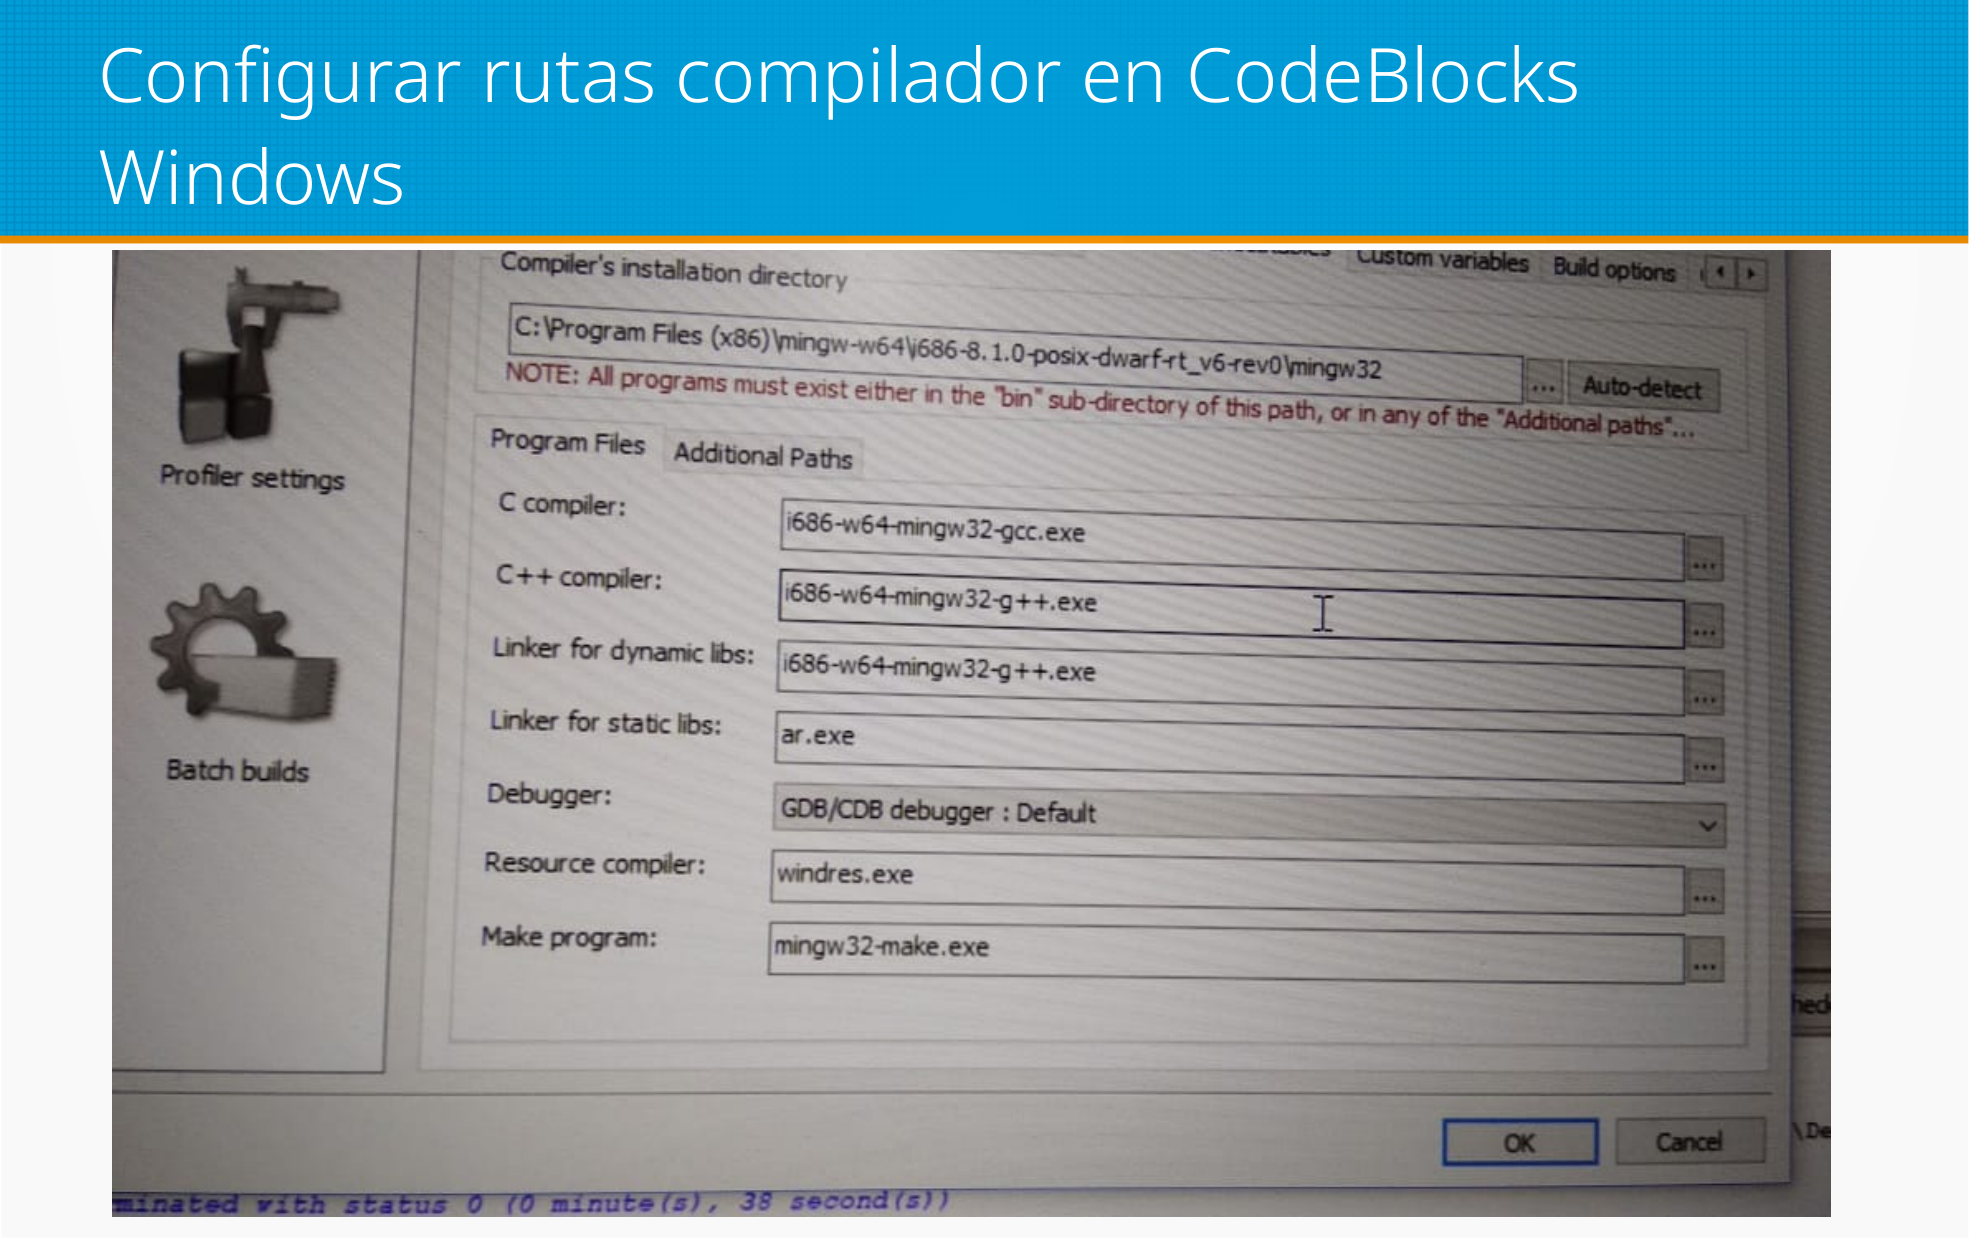

# Configurar rutas compilador en CodeBlocks Windows